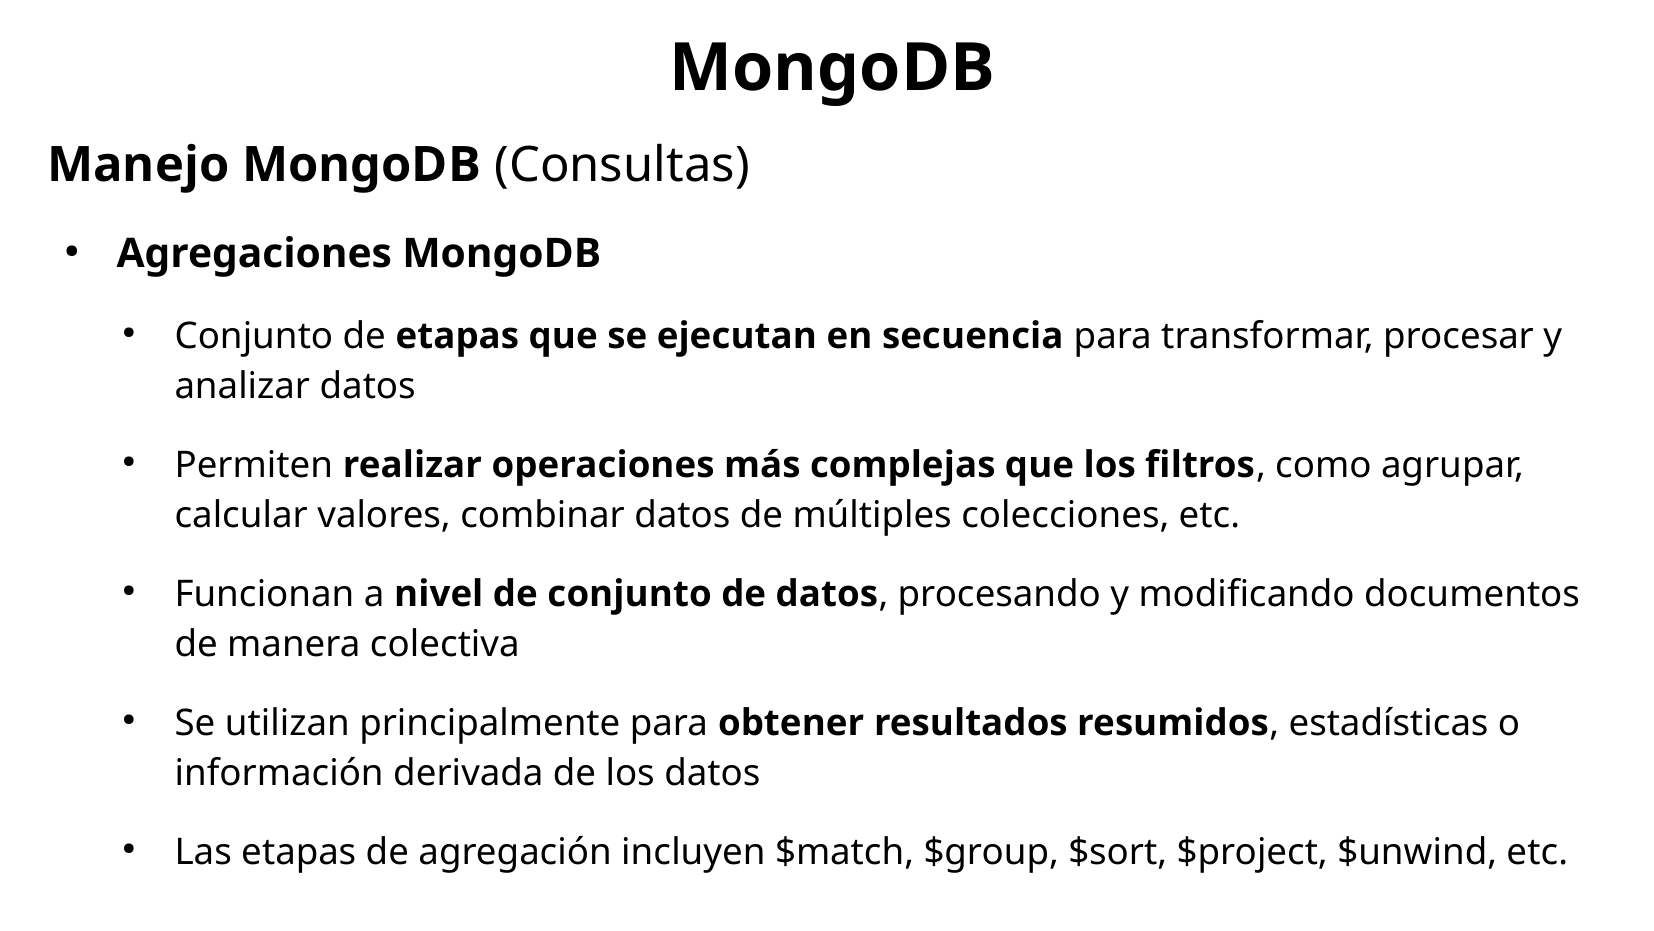

# MongoDB
Manejo MongoDB (Consultas)
Agregaciones MongoDB
Conjunto de etapas que se ejecutan en secuencia para transformar, procesar y analizar datos
Permiten realizar operaciones más complejas que los filtros, como agrupar, calcular valores, combinar datos de múltiples colecciones, etc.
Funcionan a nivel de conjunto de datos, procesando y modificando documentos de manera colectiva
Se utilizan principalmente para obtener resultados resumidos, estadísticas o información derivada de los datos
Las etapas de agregación incluyen $match, $group, $sort, $project, $unwind, etc.